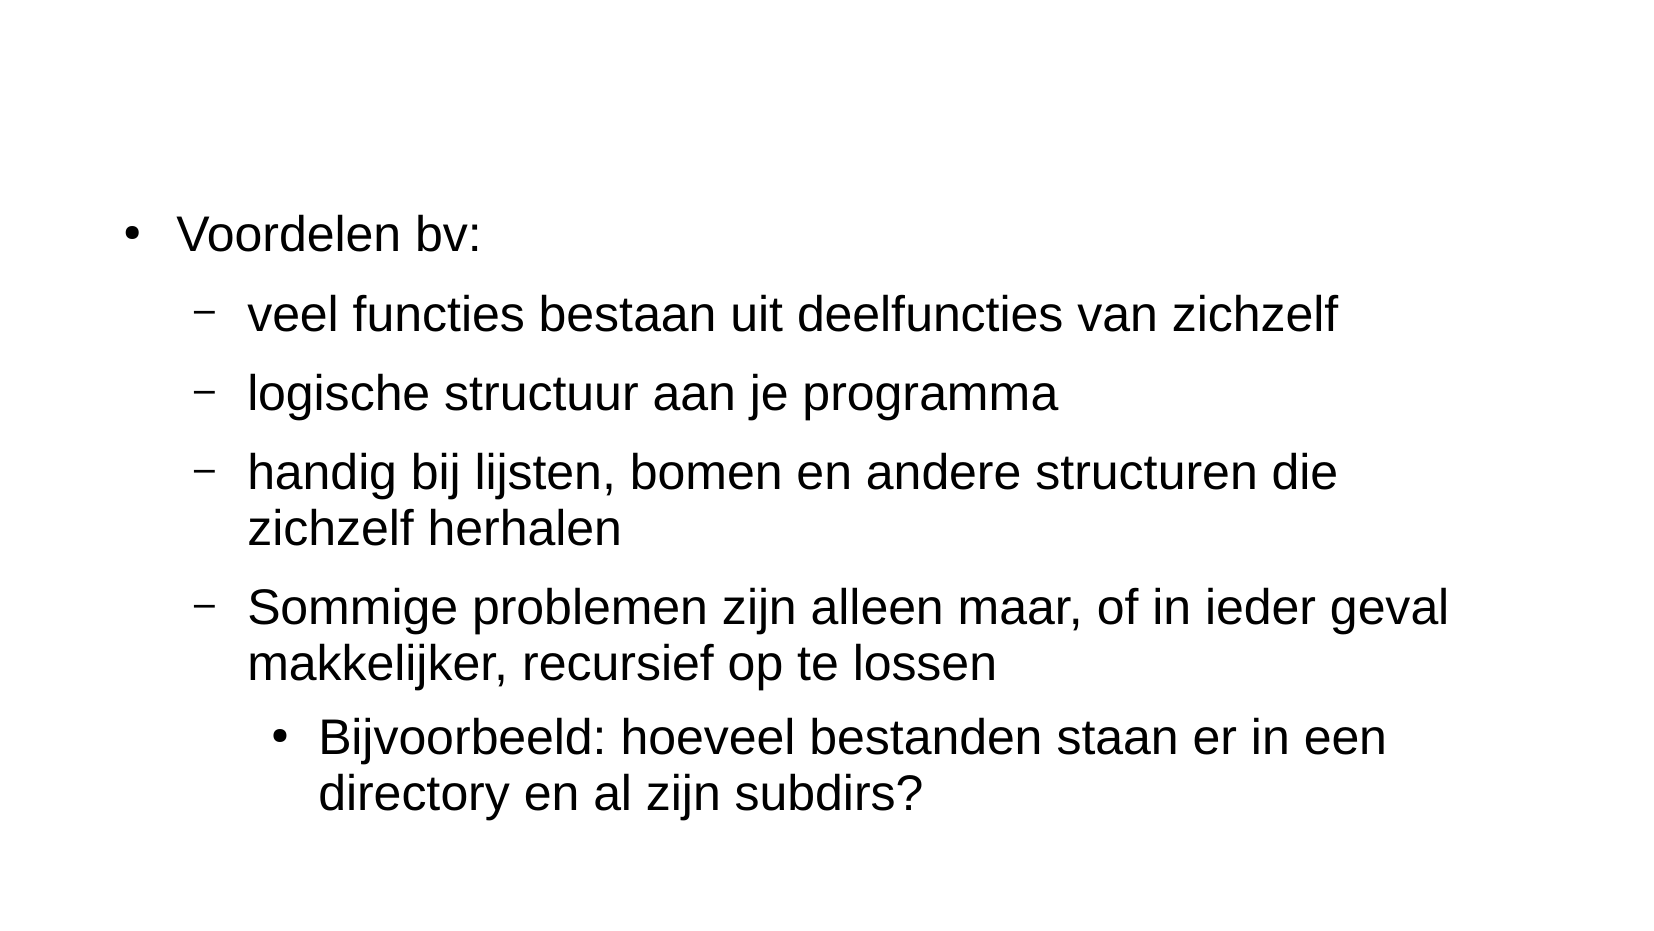

#
Voordelen bv:
veel functies bestaan uit deelfuncties van zichzelf
logische structuur aan je programma
handig bij lijsten, bomen en andere structuren die zichzelf herhalen
Sommige problemen zijn alleen maar, of in ieder geval makkelijker, recursief op te lossen
Bijvoorbeeld: hoeveel bestanden staan er in een directory en al zijn subdirs?